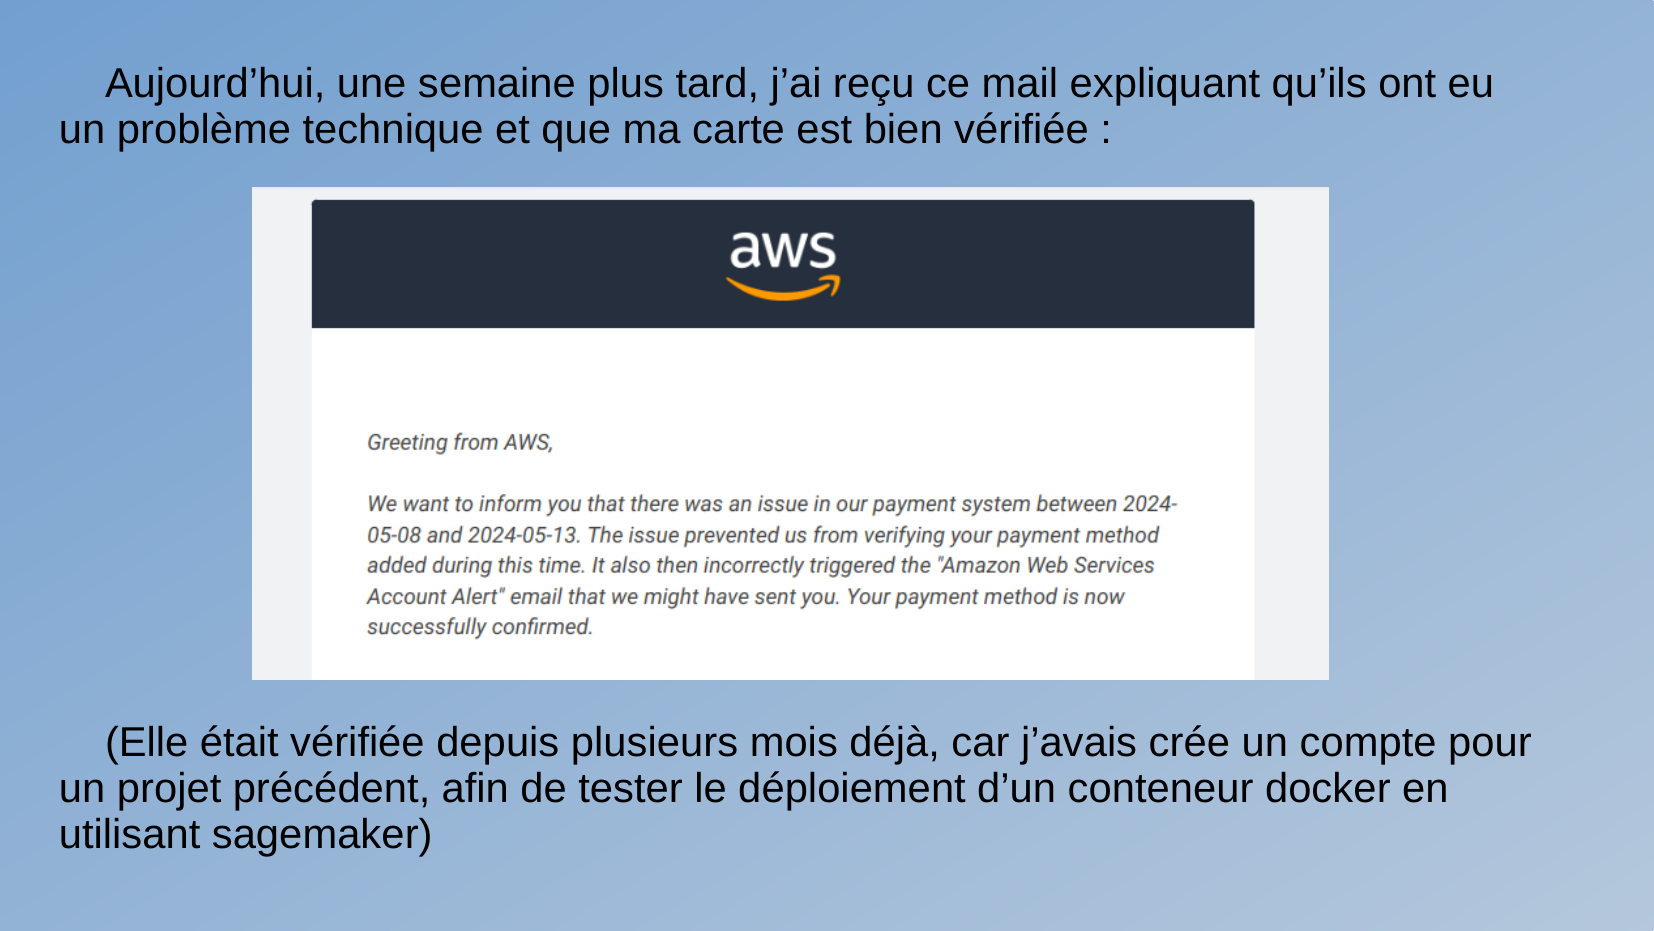

# Aujourd’hui, une semaine plus tard, j’ai reçu ce mail expliquant qu’ils ont eu un problème technique et que ma carte est bien vérifiée :
 (Elle était vérifiée depuis plusieurs mois déjà, car j’avais crée un compte pour un projet précédent, afin de tester le déploiement d’un conteneur docker en utilisant sagemaker)